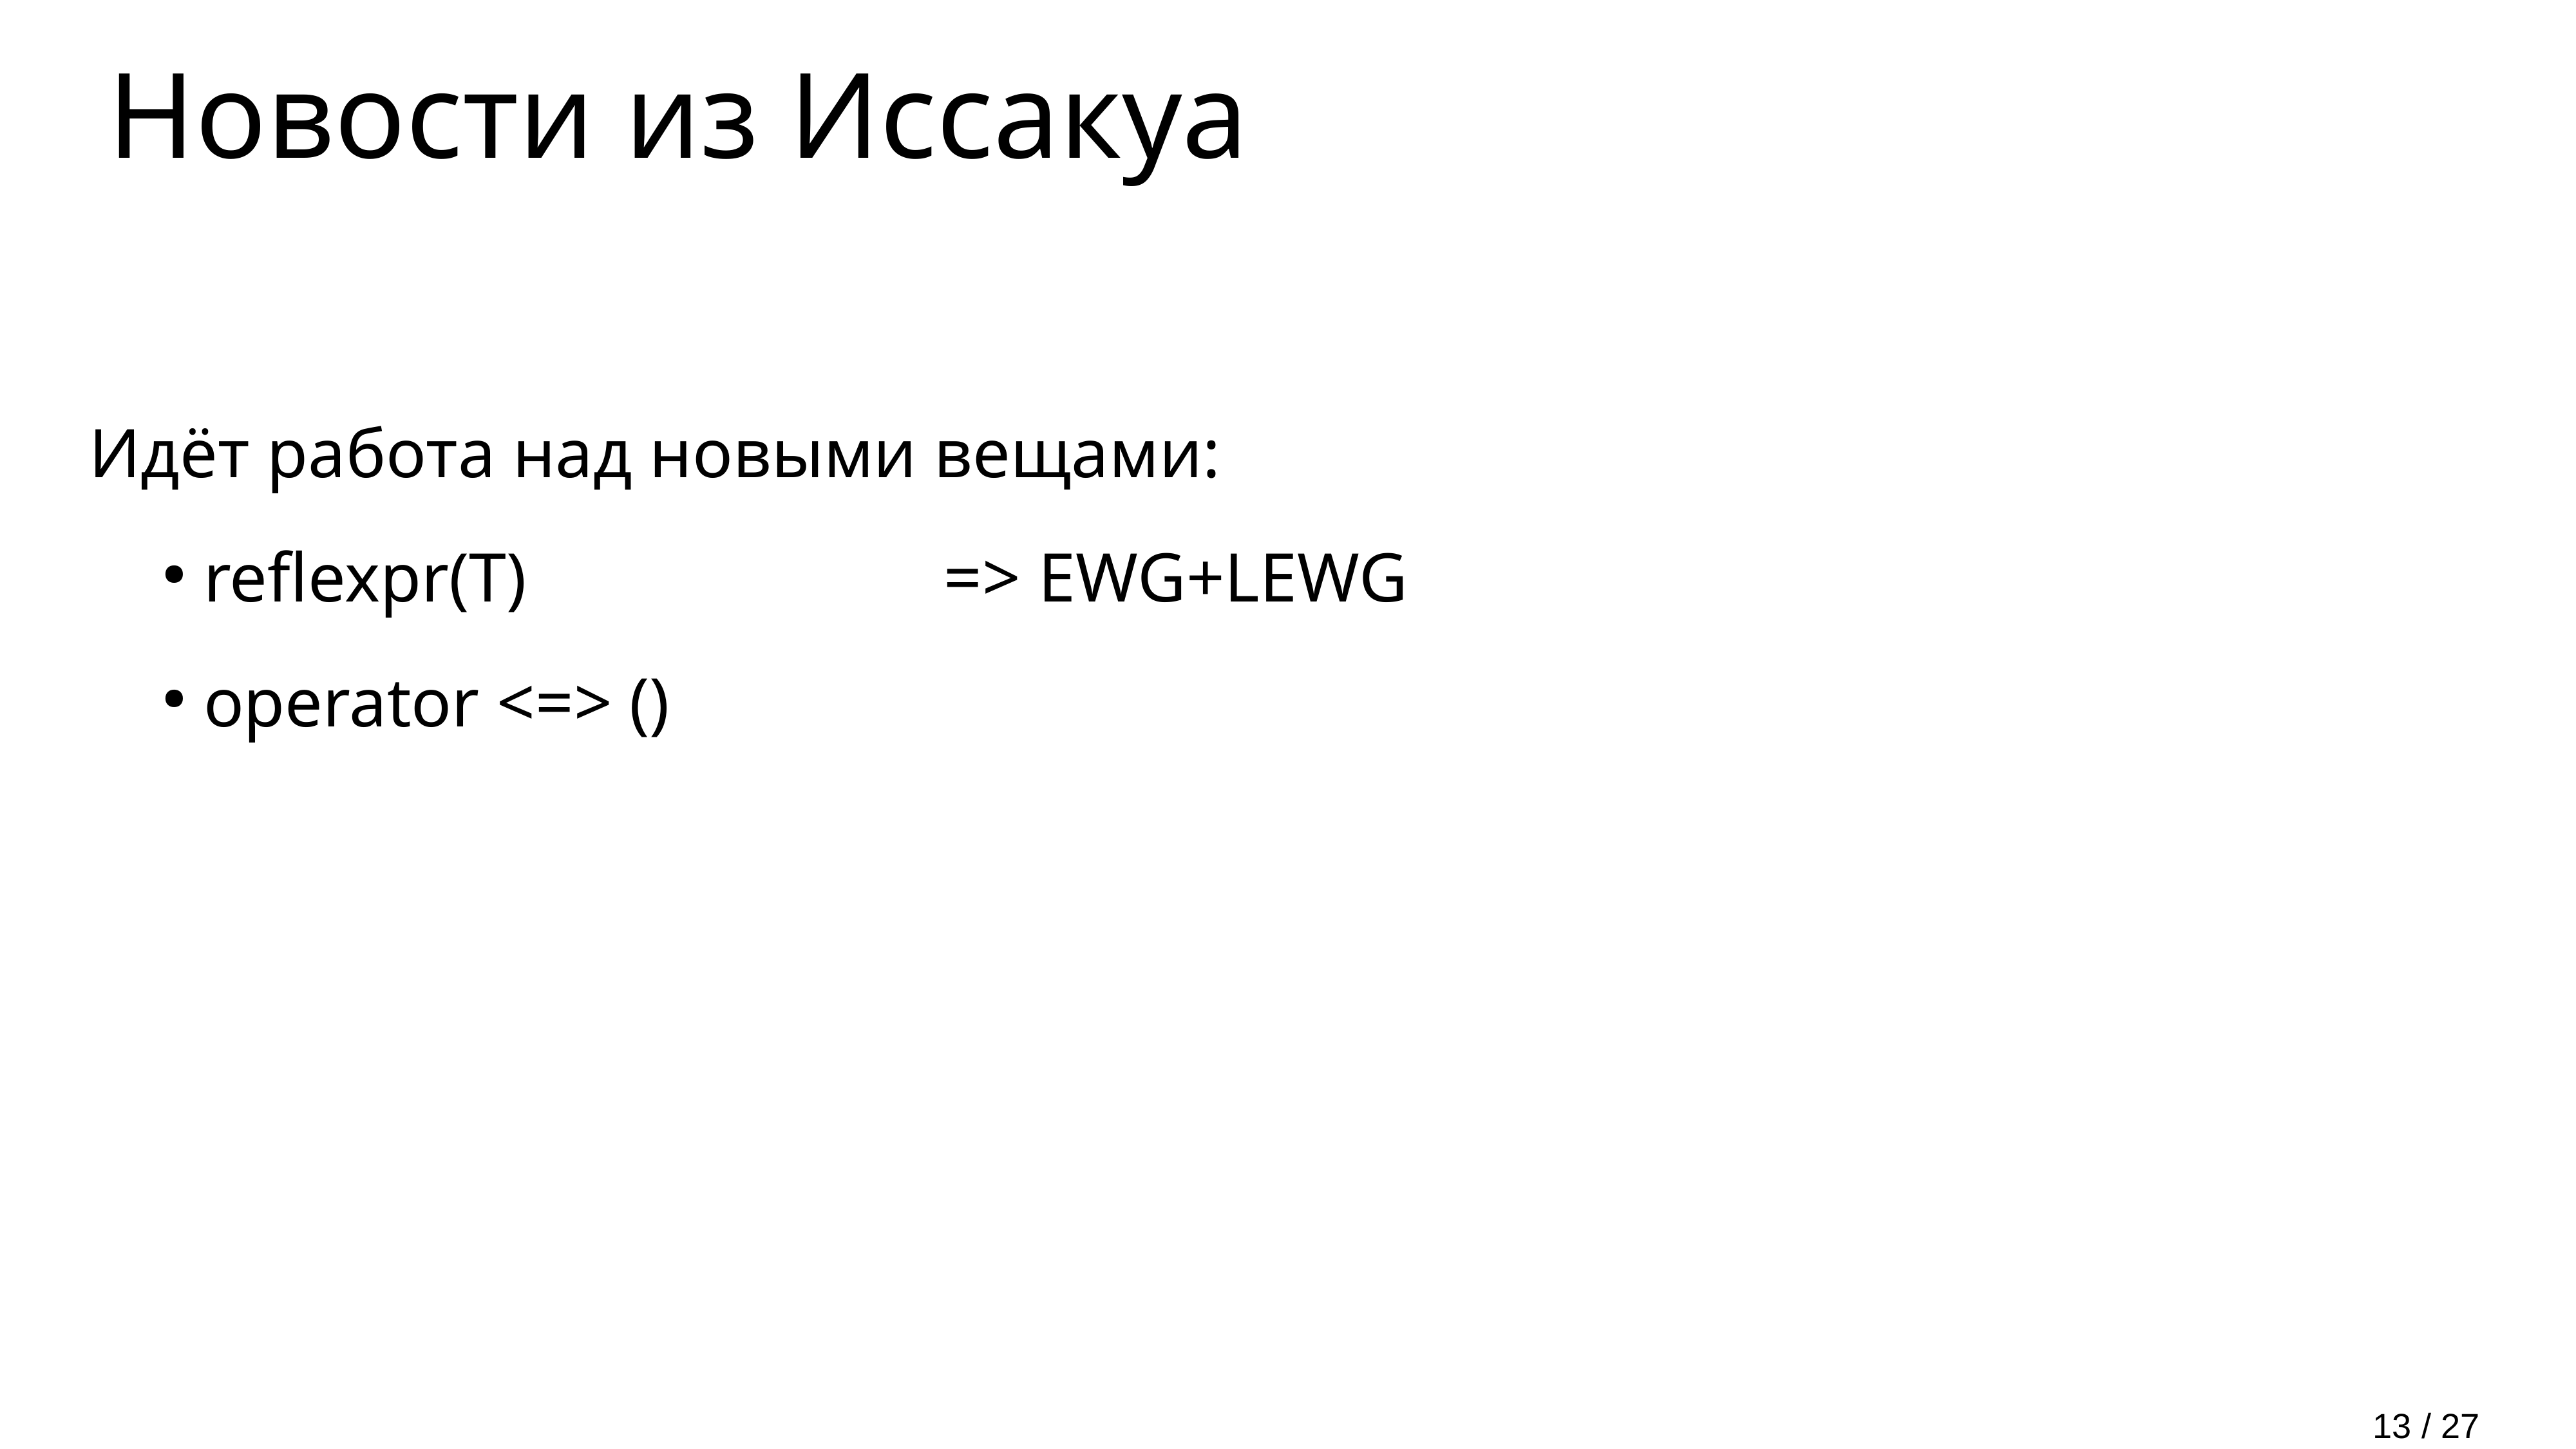

# Новости из Иссакуа
 Идёт работа над новыми вещами:
 reflexpr(T) => EWG+LEWG
 operator <=> ()